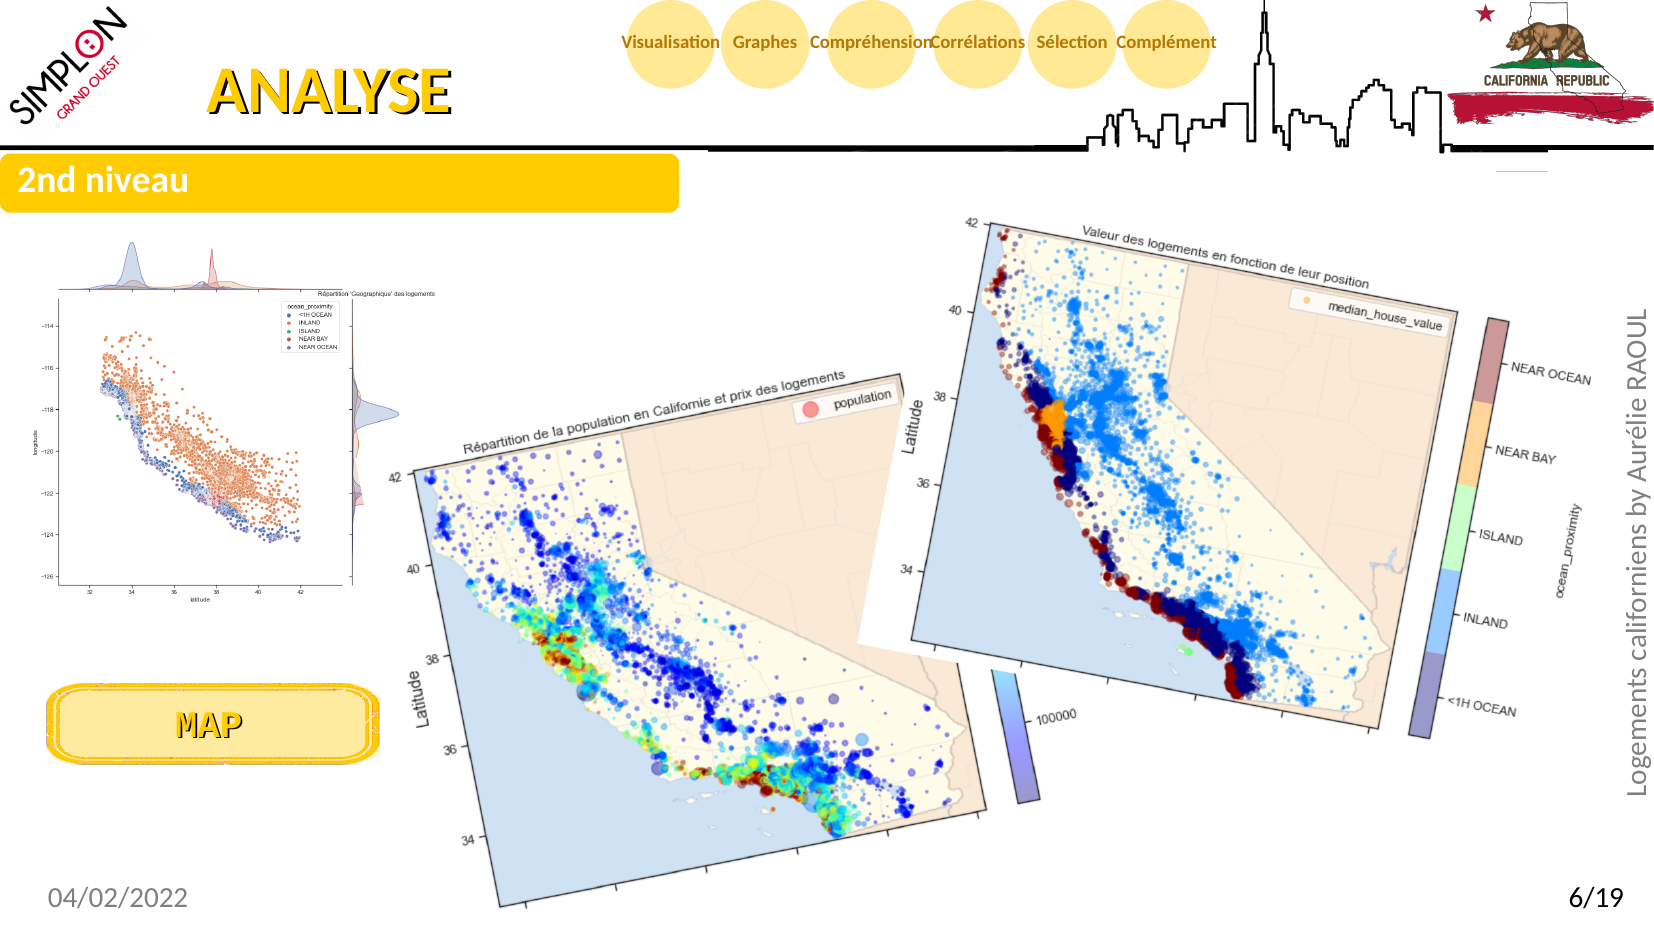

Visualisation
Graphes
Compréhension
Corrélations
Sélection
Complément
# ANALYSE
2nd niveau
MAP
6